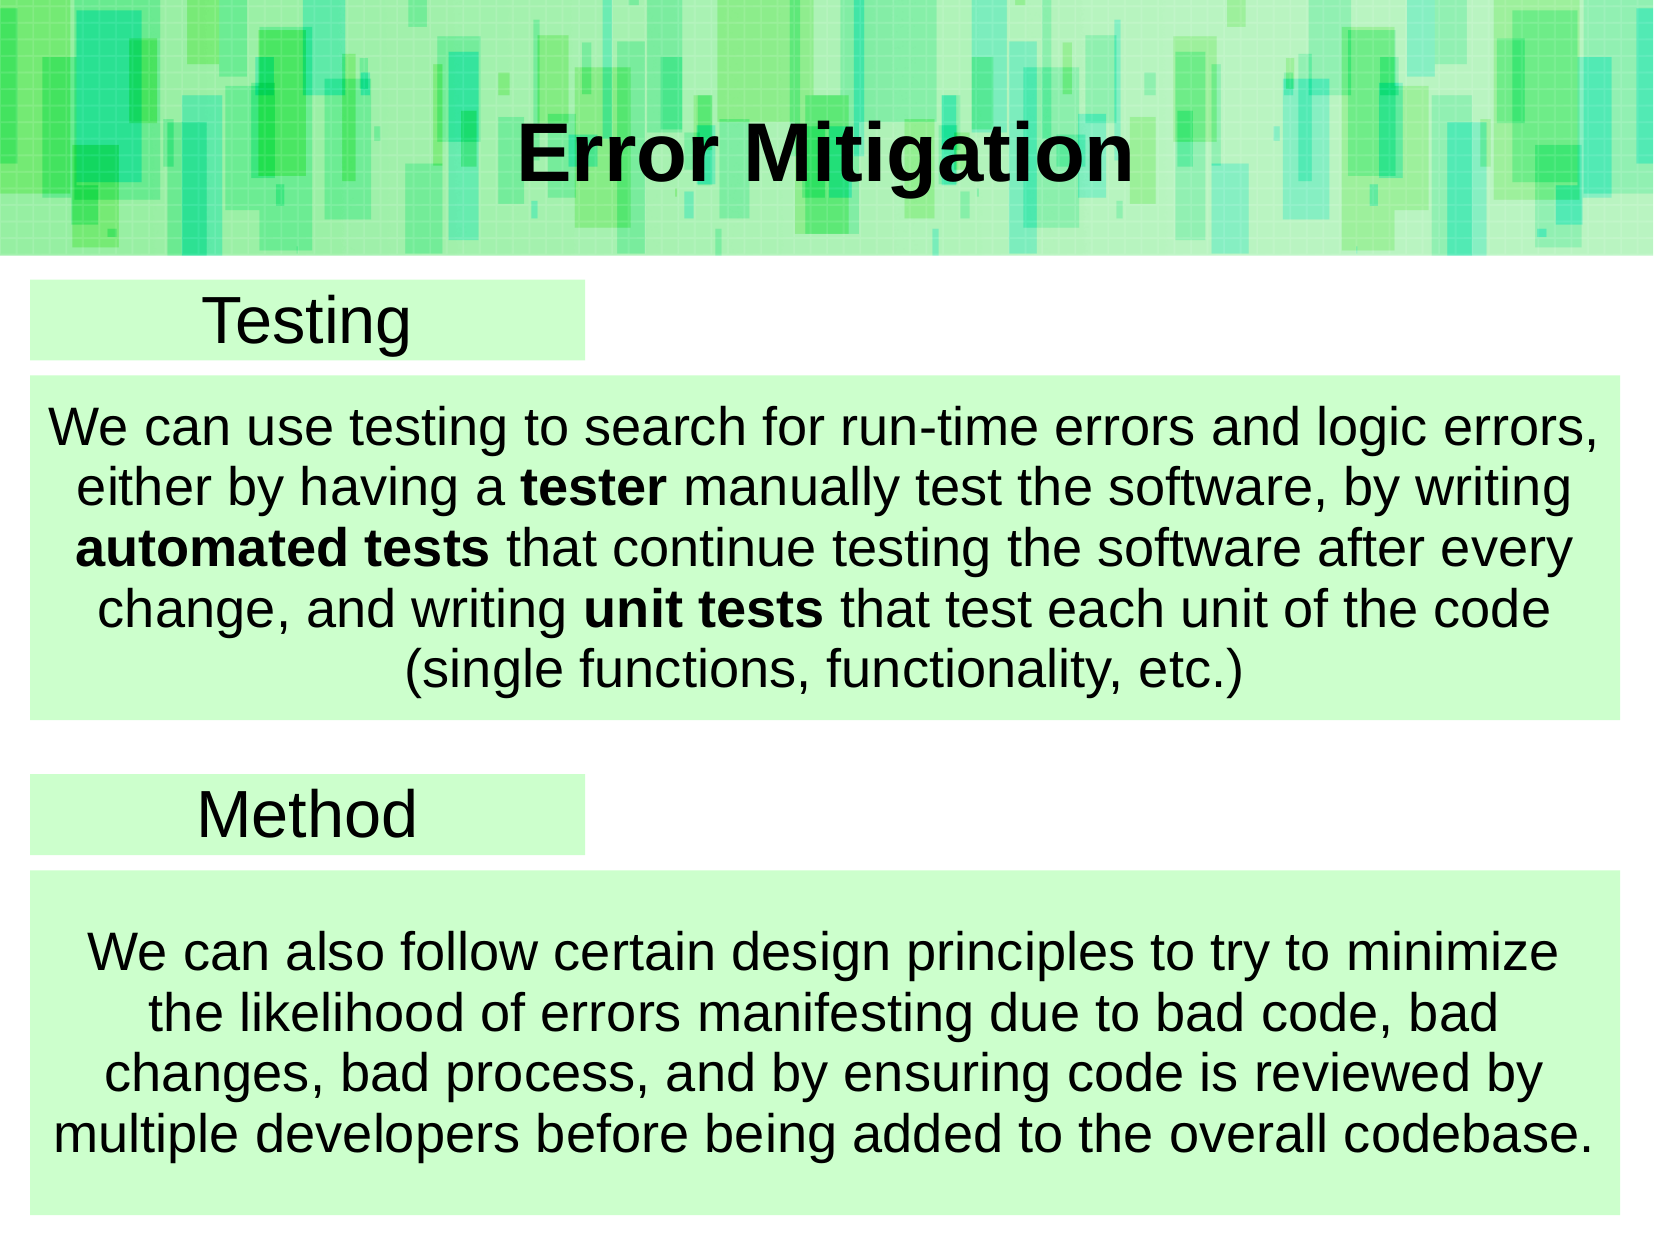

# Error Mitigation
Testing
We can use testing to search for run-time errors and logic errors, either by having a tester manually test the software, by writing automated tests that continue testing the software after every change, and writing unit tests that test each unit of the code (single functions, functionality, etc.)
Method
“while not done”
We can also follow certain design principles to try to minimize the likelihood of errors manifesting due to bad code, bad changes, bad process, and by ensuring code is reviewed by multiple developers before being added to the overall codebase.